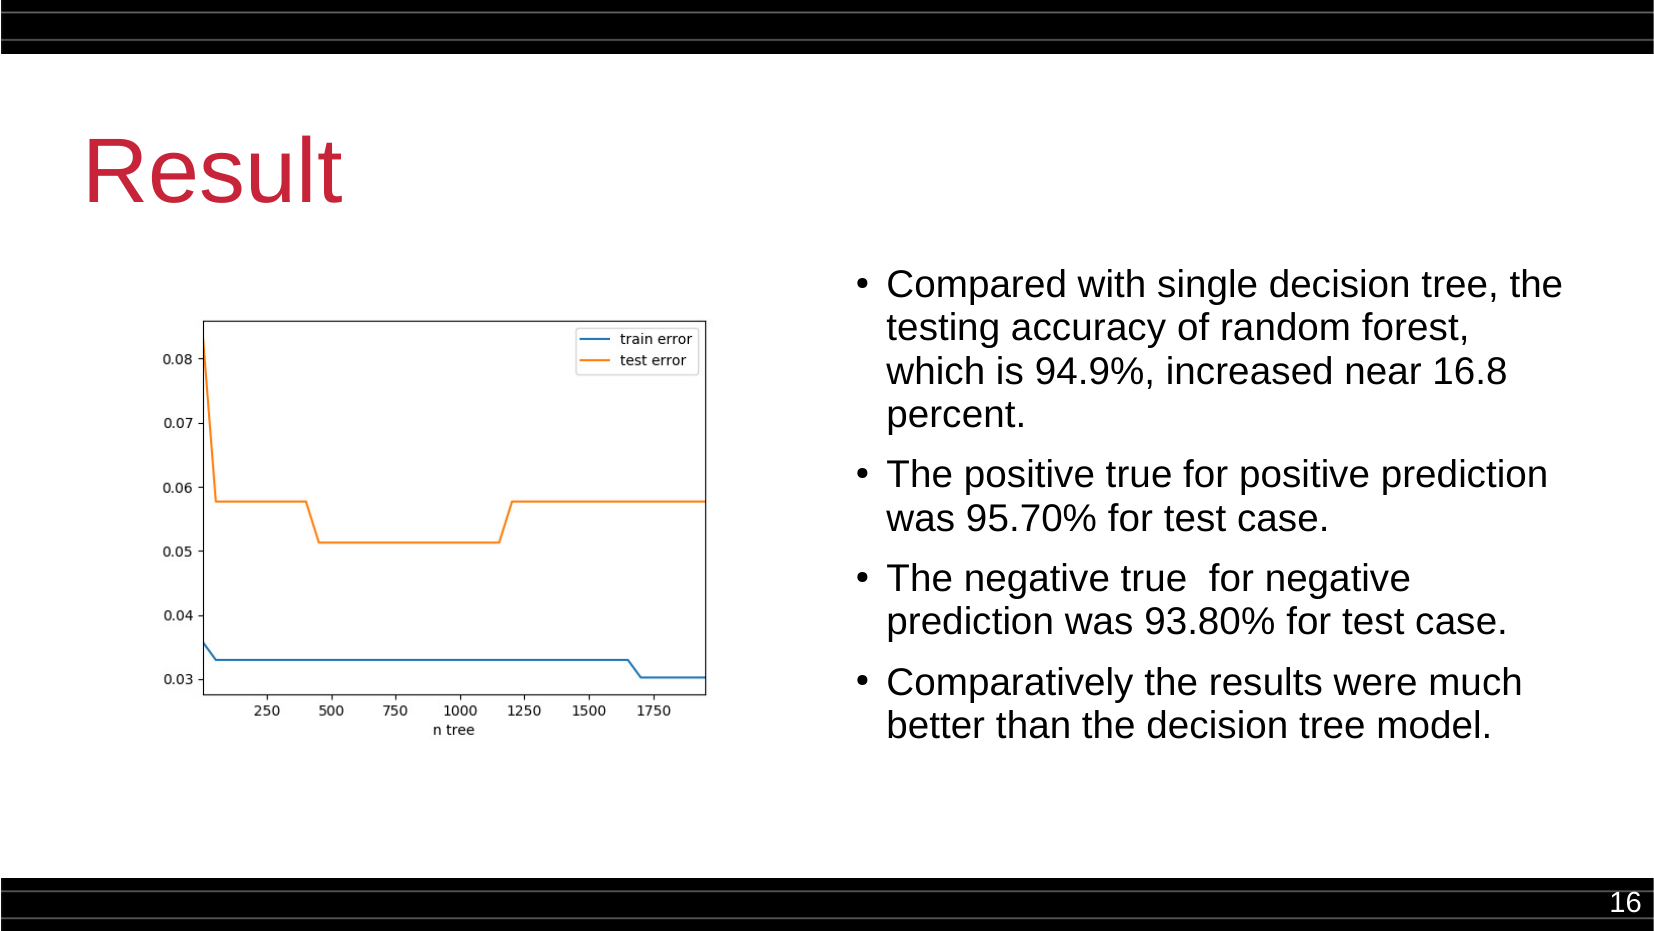

# Result
Compared with single decision tree, the testing accuracy of random forest, which is 94.9%, increased near 16.8 percent.
The positive true for positive prediction was 95.70% for test case.
The negative true for negative prediction was 93.80% for test case.
Comparatively the results were much better than the decision tree model.